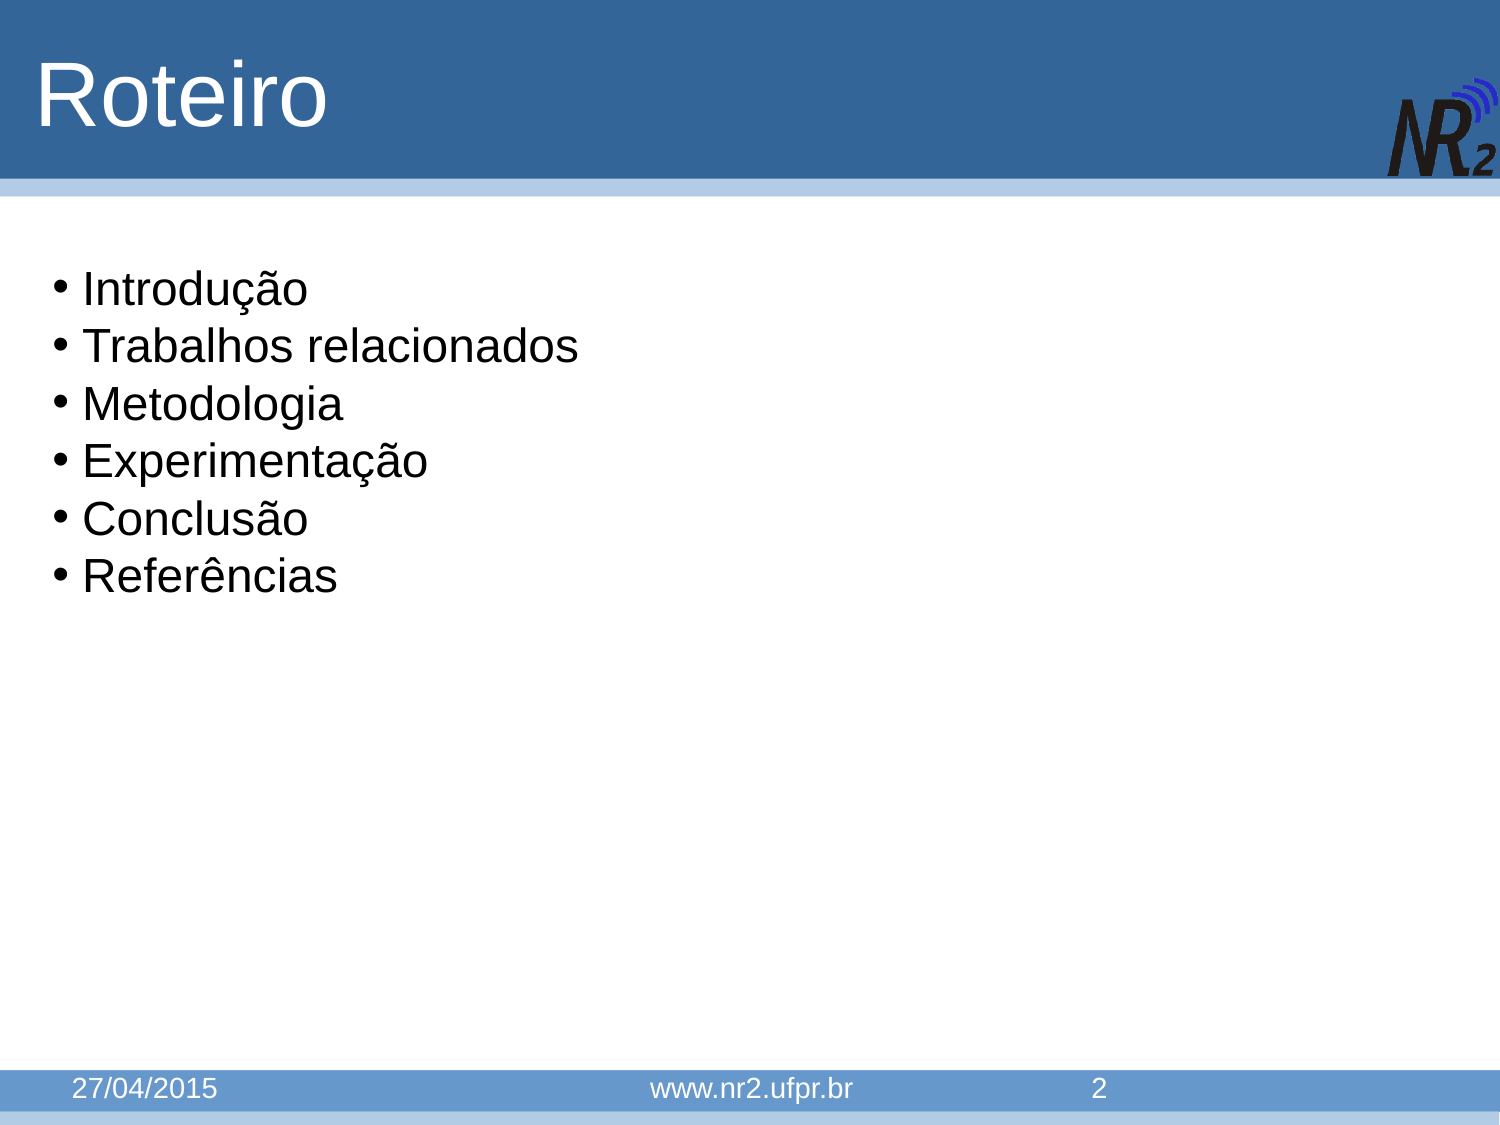

Roteiro
 Introdução
 Trabalhos relacionados
 Metodologia
 Experimentação
 Conclusão
 Referências
27/04/2015
www.nr2.ufpr.br